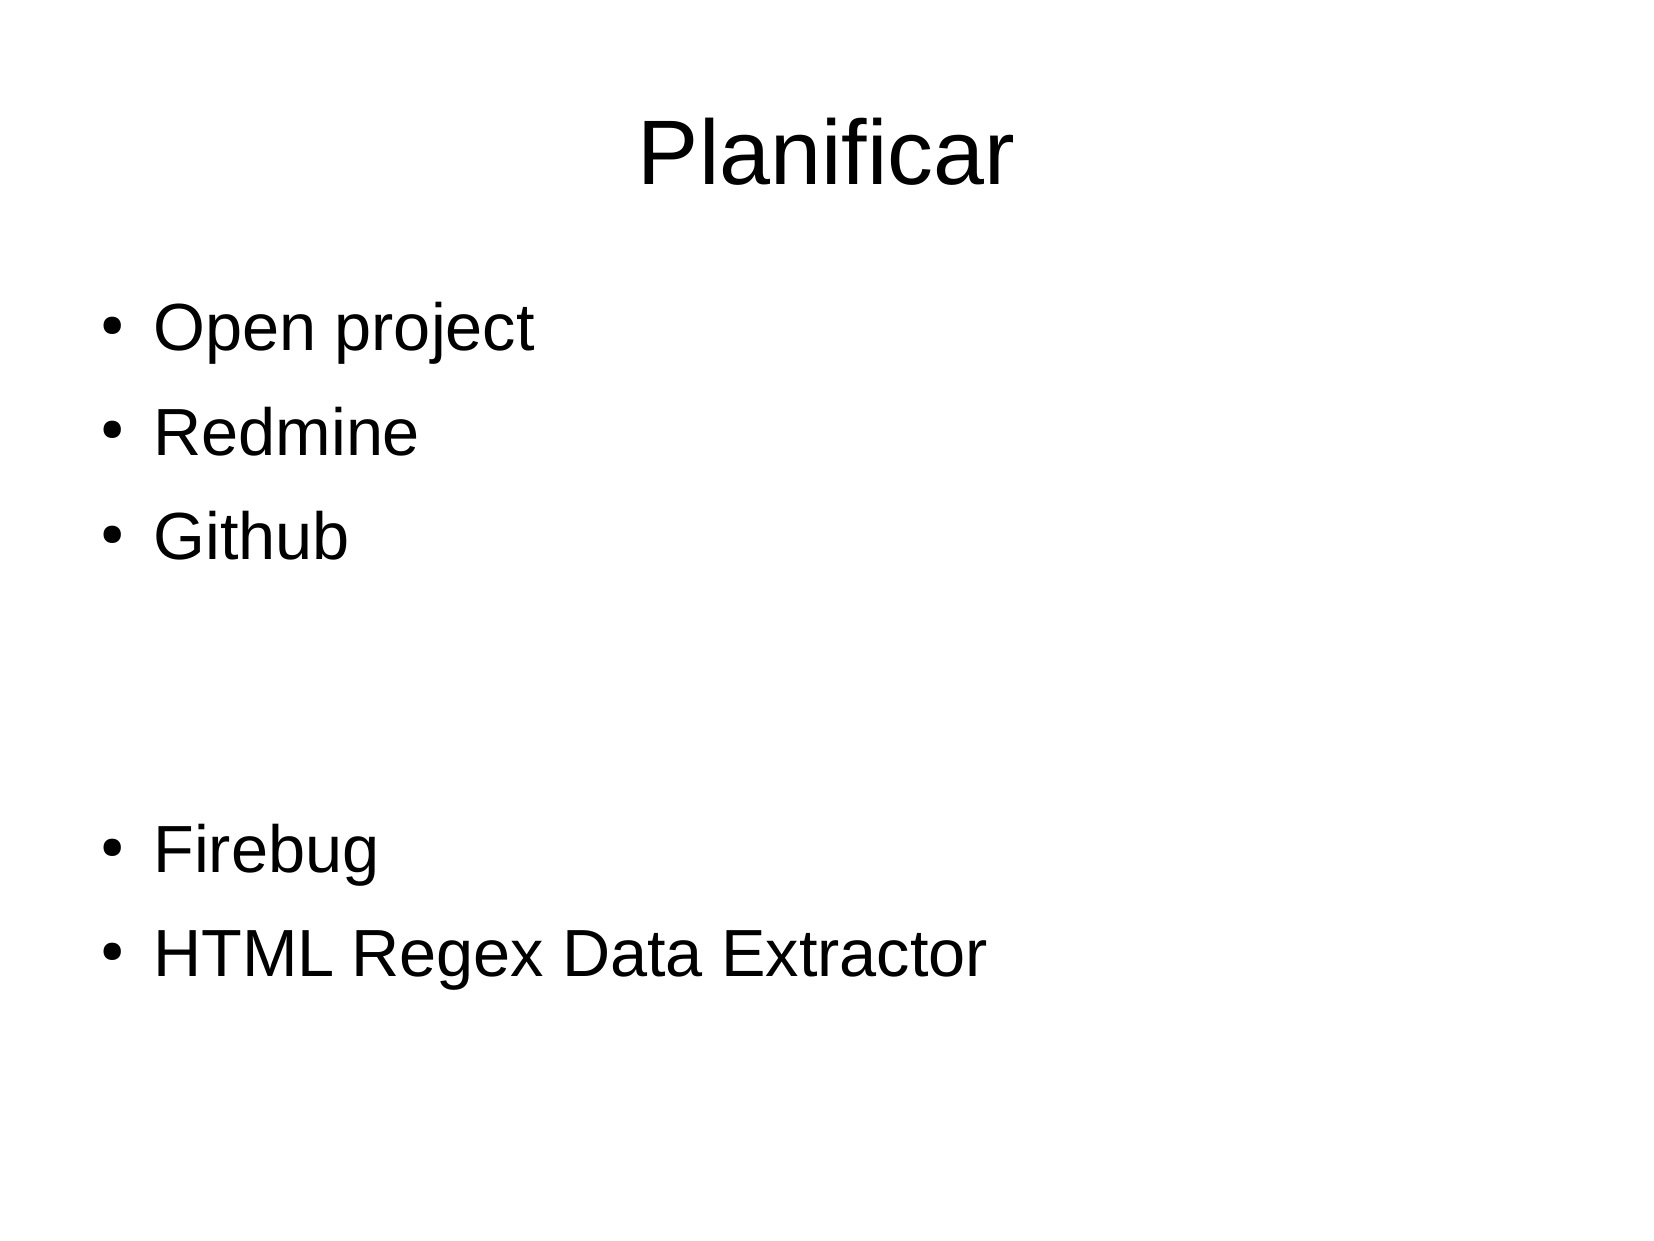

# Planificar
Open project
Redmine
Github
Firebug
HTML Regex Data Extractor